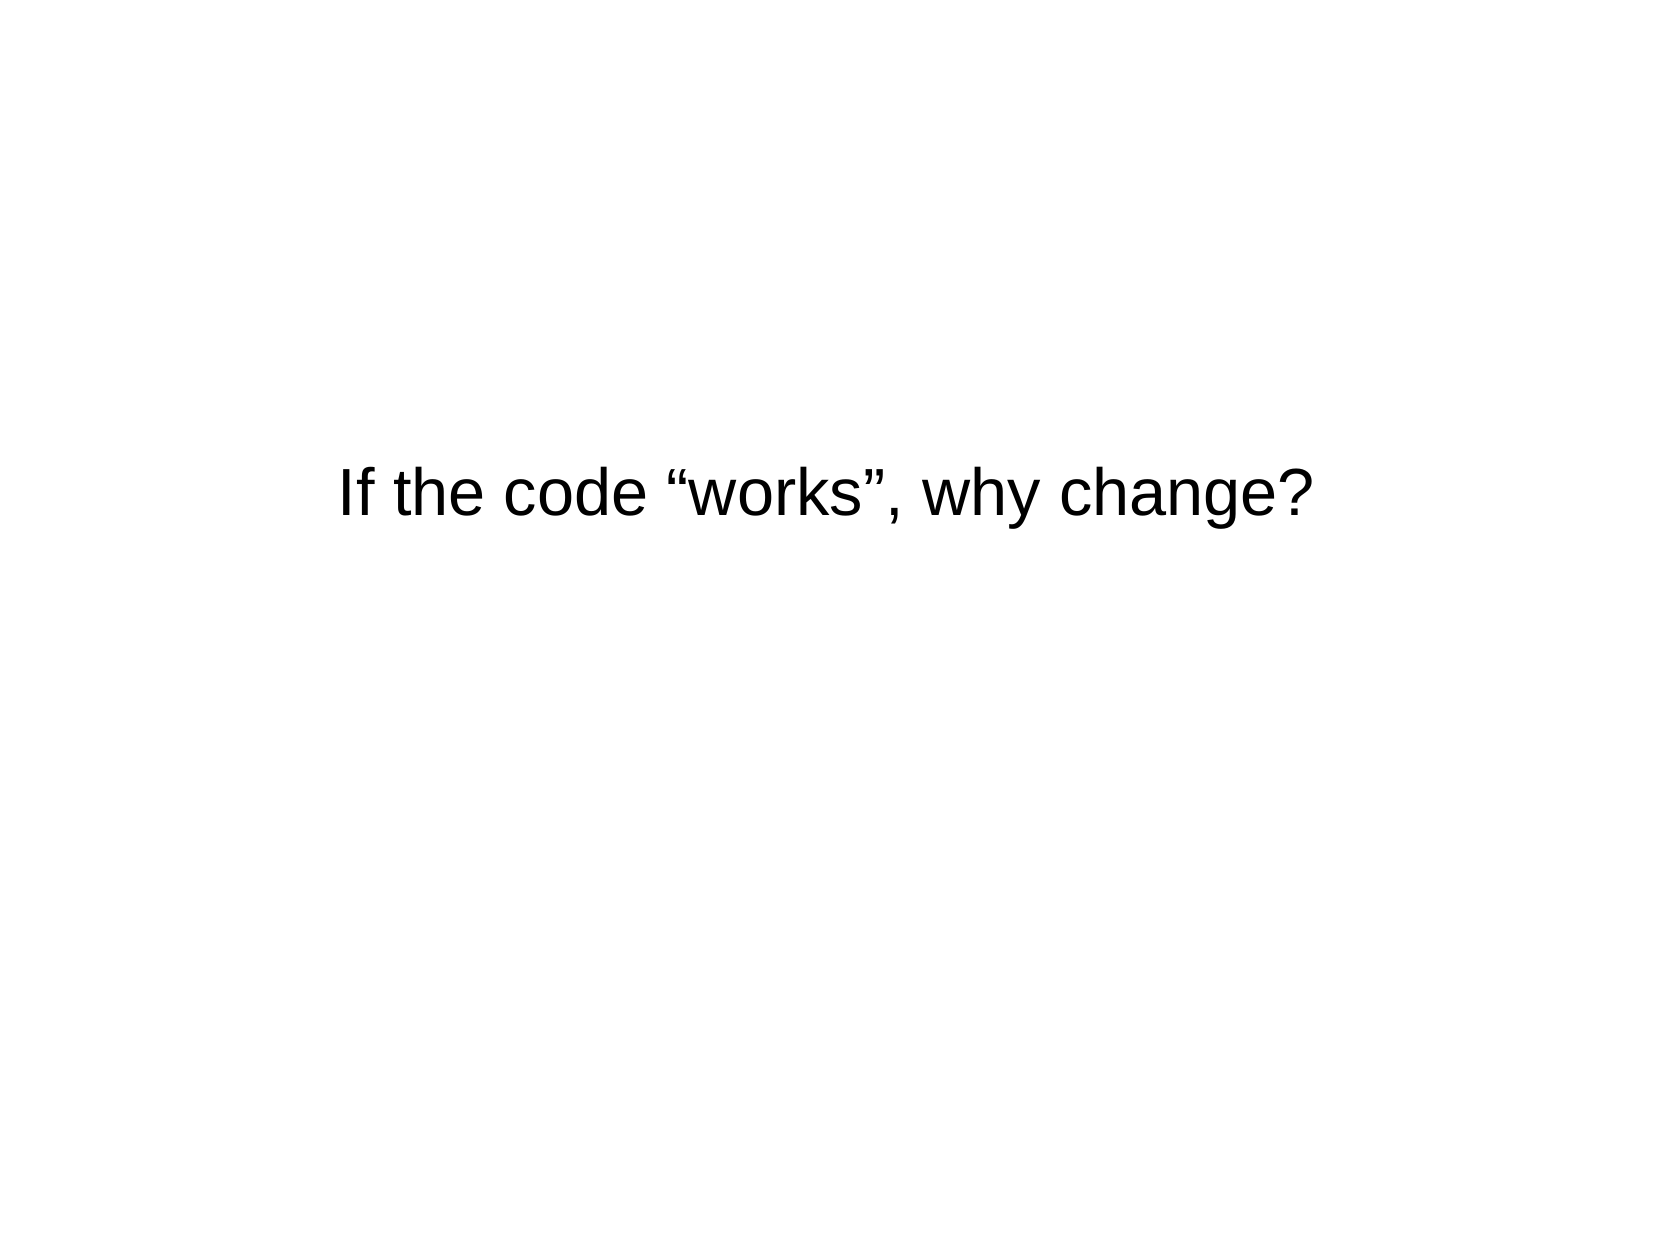

# If the code “works”, why change?